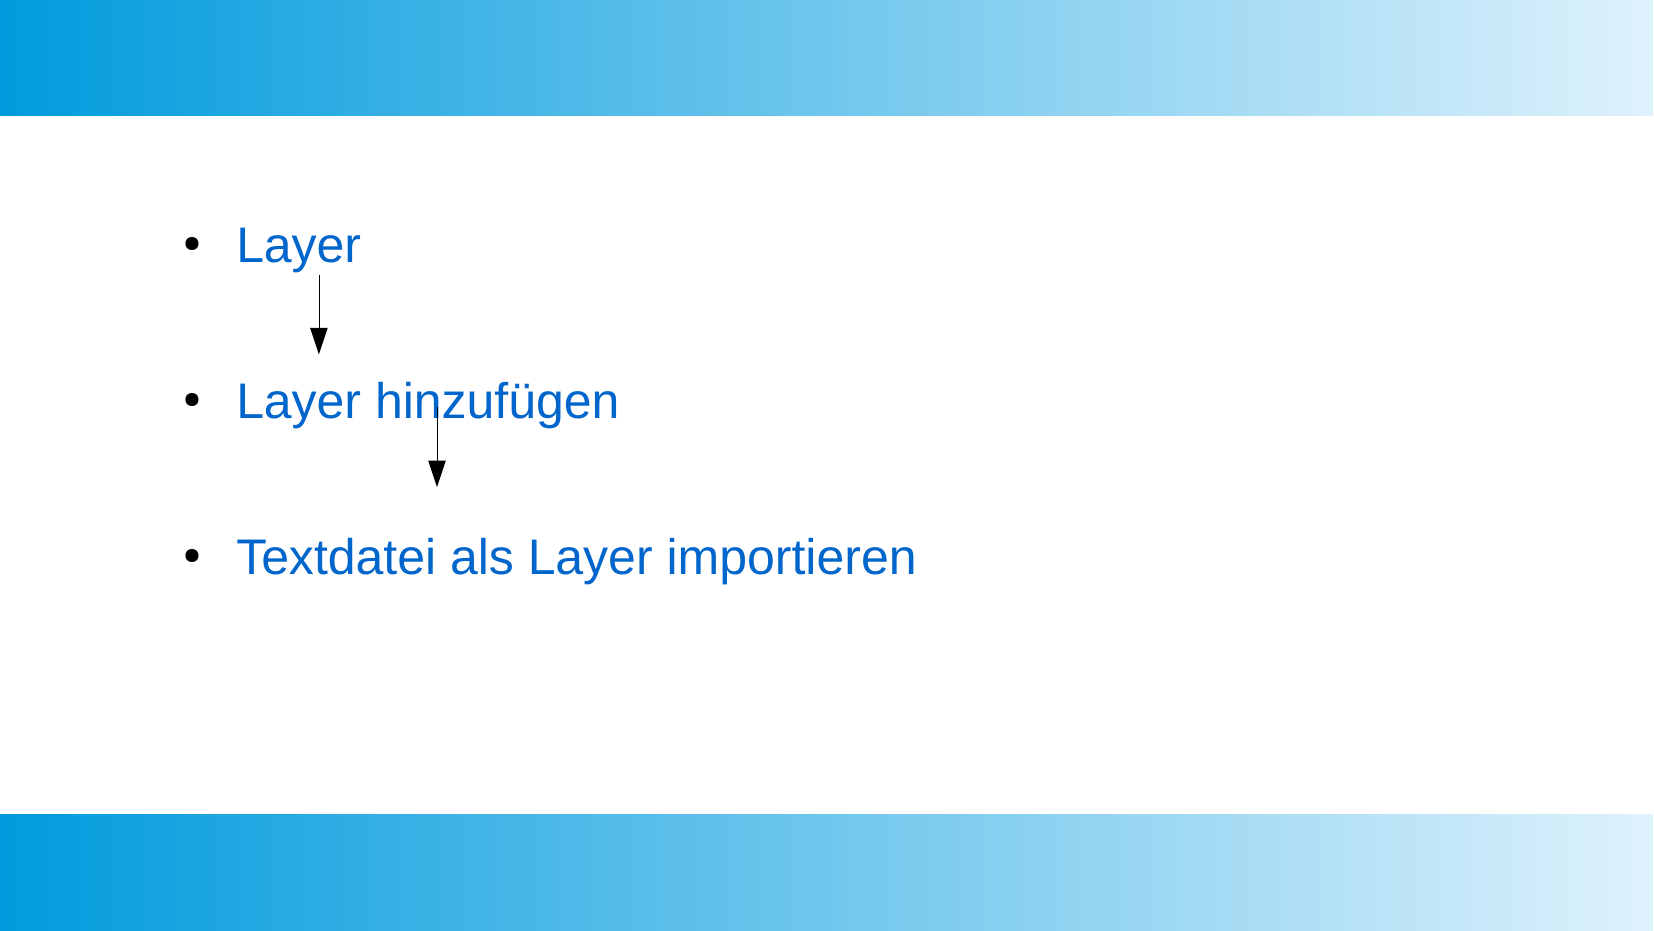

#
Layer
Layer hinzufügen
Textdatei als Layer importieren